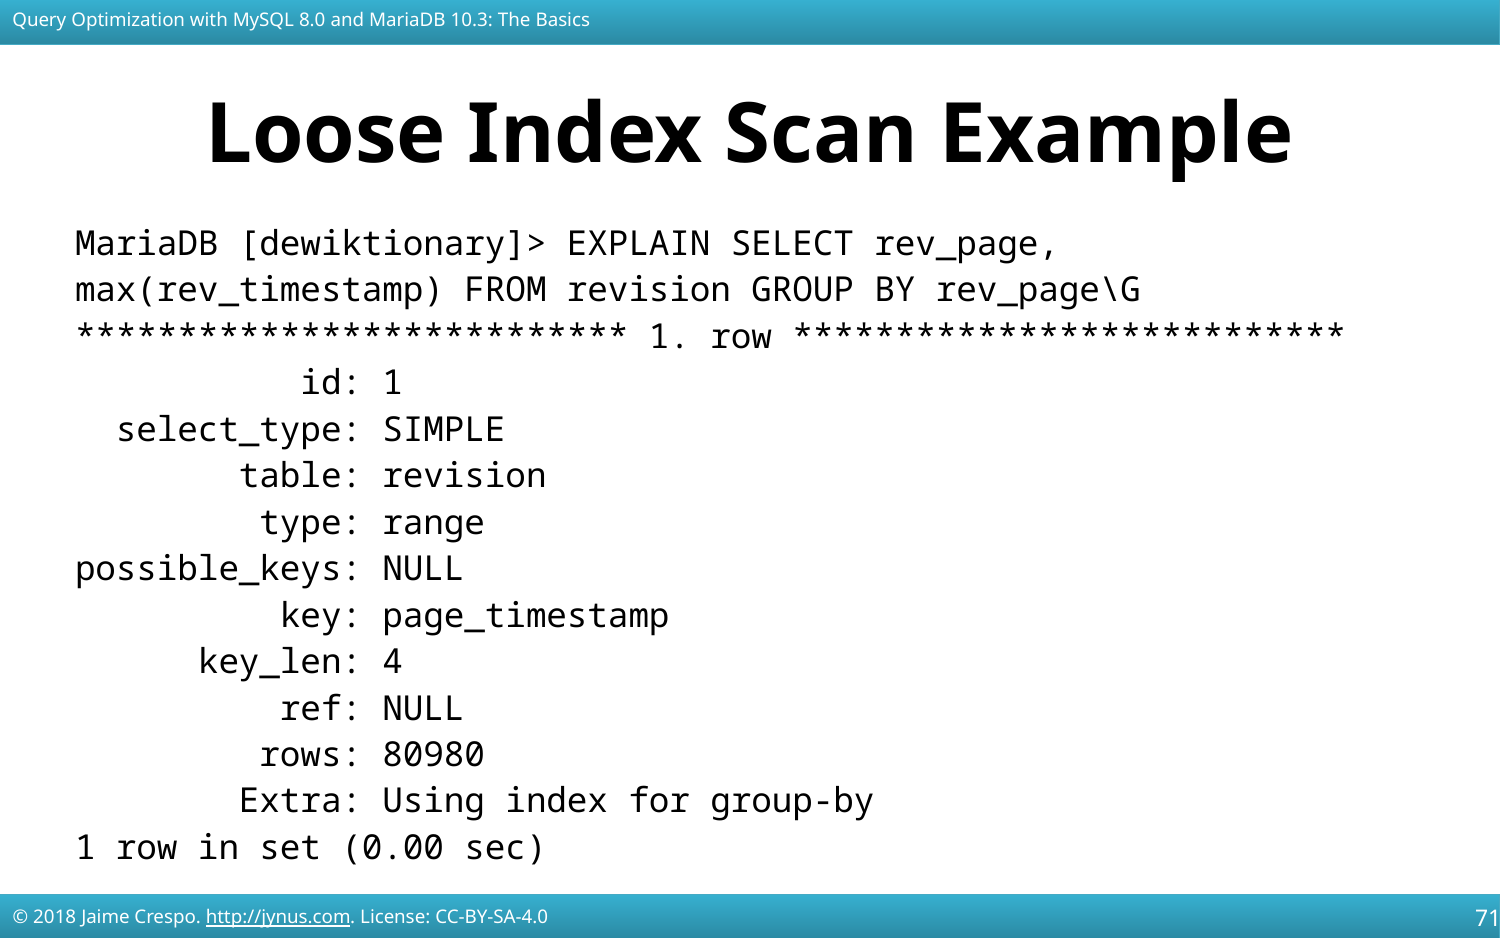

# Loose Index Scan Example
MariaDB [dewiktionary]> EXPLAIN SELECT rev_page, max(rev_timestamp) FROM revision GROUP BY rev_page\G
*************************** 1. row ***************************
 id: 1
 select_type: SIMPLE
 table: revision
 type: range
possible_keys: NULL
 key: page_timestamp
 key_len: 4
 ref: NULL
 rows: 80980
 Extra: Using index for group-by
1 row in set (0.00 sec)